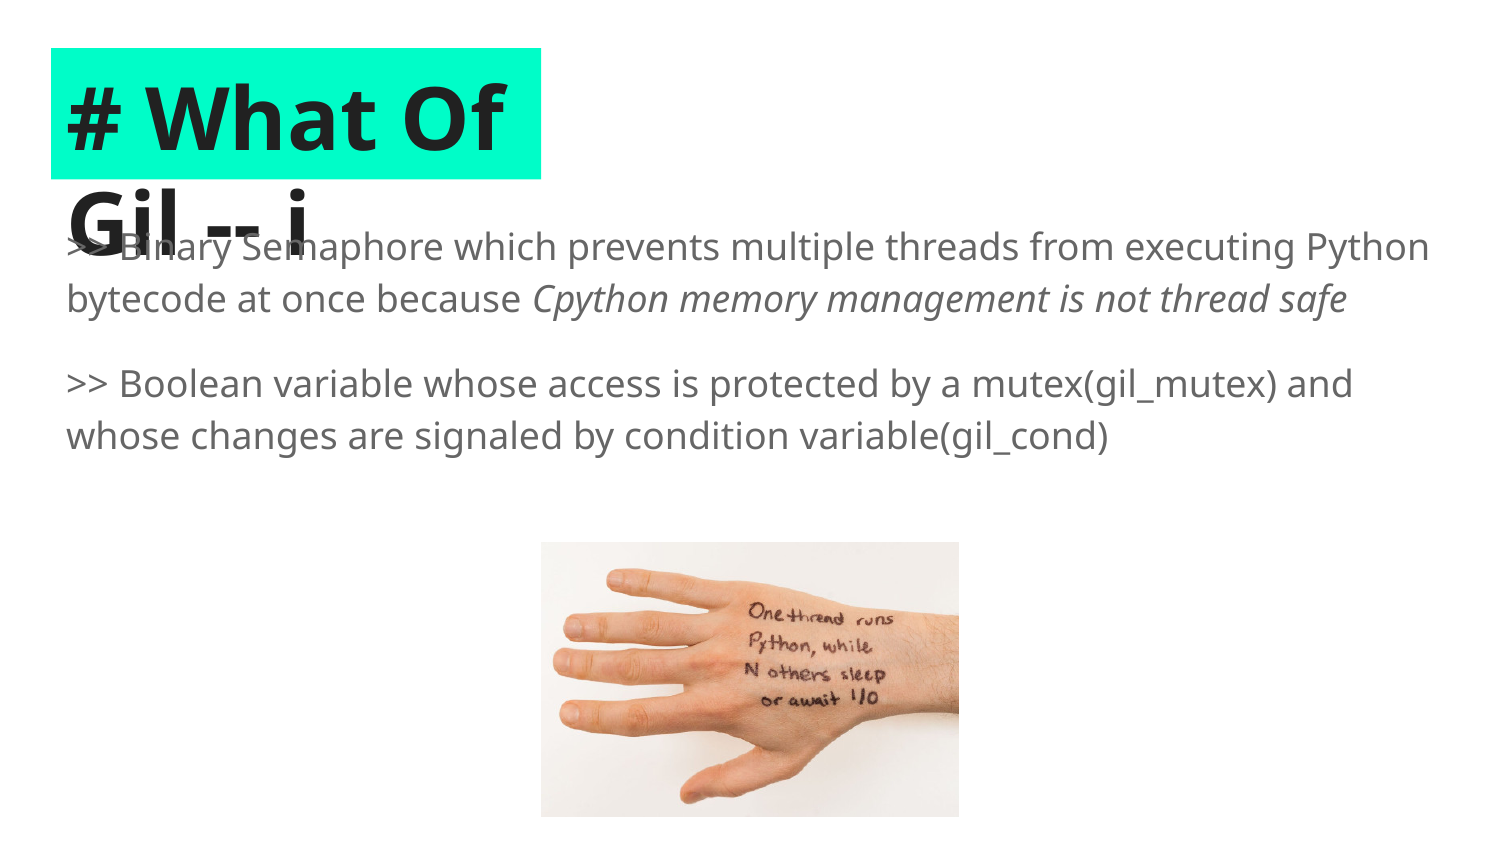

# # What Of Gil -- i
>> Binary Semaphore which prevents multiple threads from executing Python bytecode at once because Cpython memory management is not thread safe
>> Boolean variable whose access is protected by a mutex(gil_mutex) and whose changes are signaled by condition variable(gil_cond)